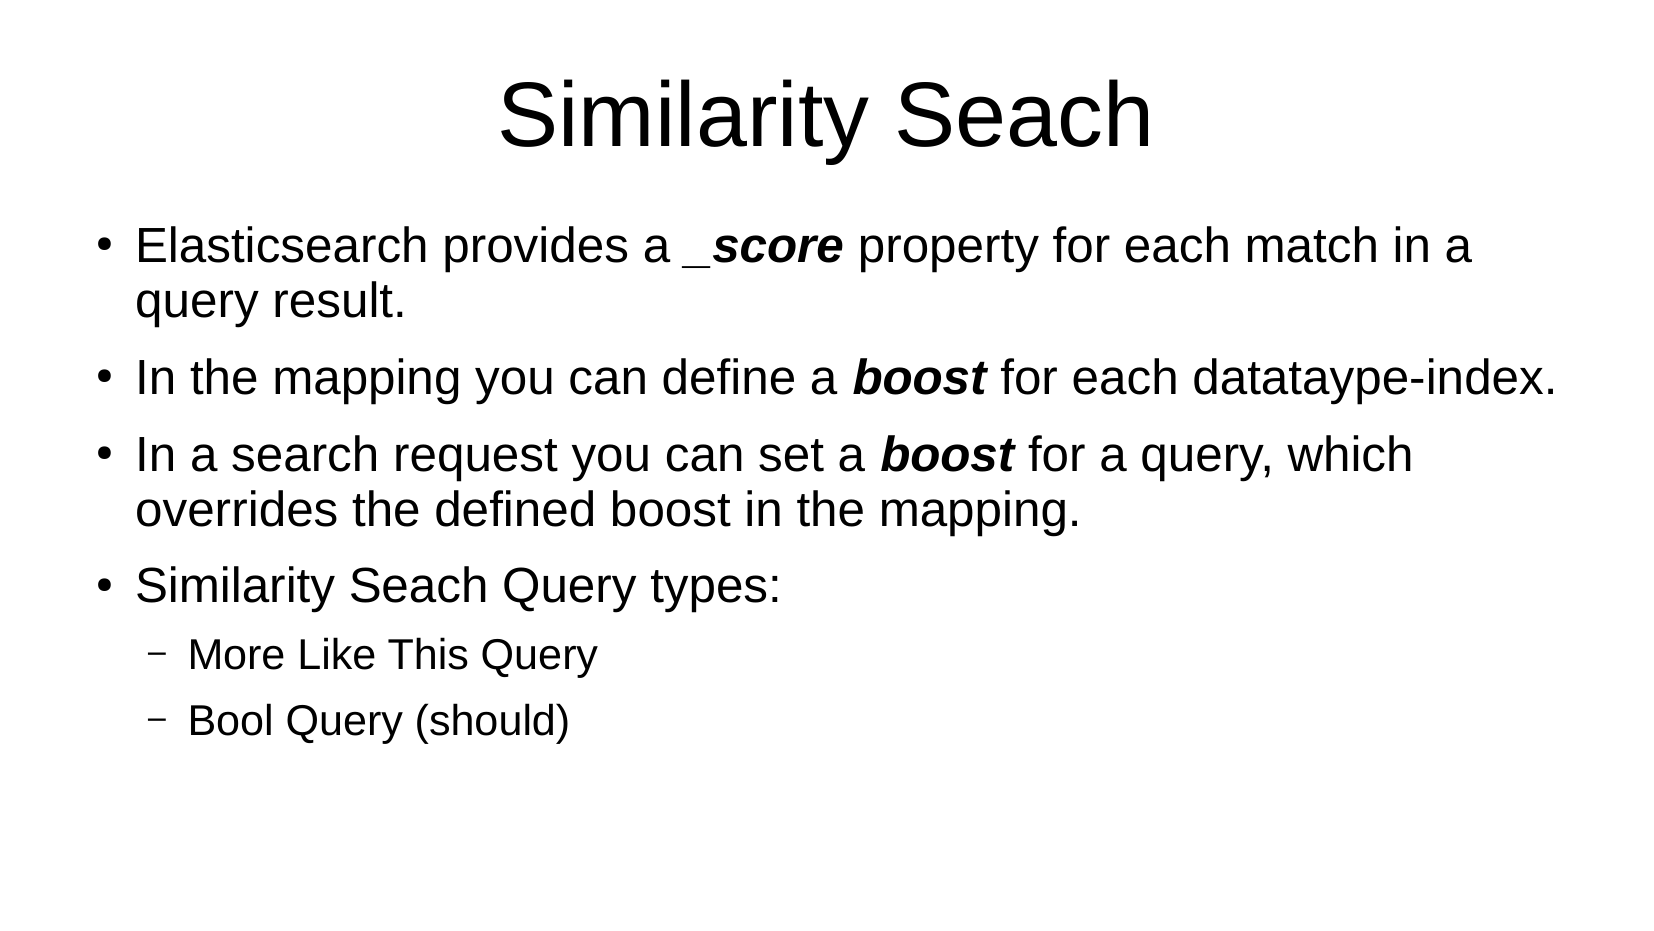

# Similarity Seach
Elasticsearch provides a _score property for each match in a query result.
In the mapping you can define a boost for each datataype-index.
In a search request you can set a boost for a query, which overrides the defined boost in the mapping.
Similarity Seach Query types:
More Like This Query
Bool Query (should)